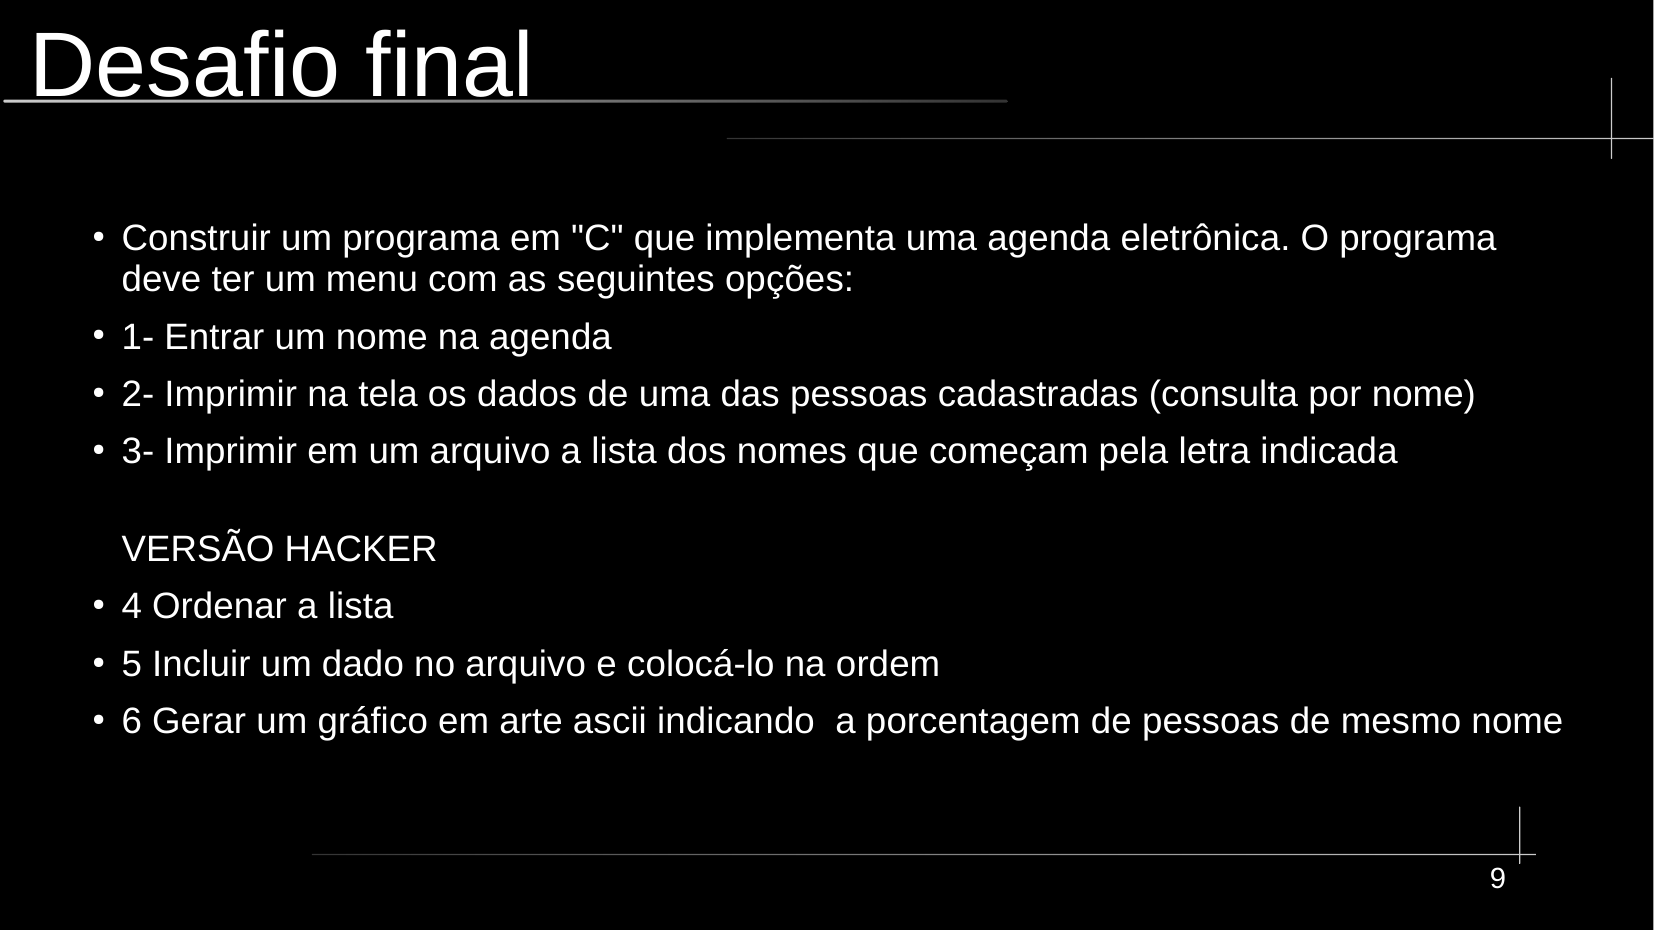

# Desafio final
Construir um programa em "C" que implementa uma agenda eletrônica. O programa deve ter um menu com as seguintes opções:
1- Entrar um nome na agenda
2- Imprimir na tela os dados de uma das pessoas cadastradas (consulta por nome)
3- Imprimir em um arquivo a lista dos nomes que começam pela letra indicada
VERSÃO HACKER
4 Ordenar a lista
5 Incluir um dado no arquivo e colocá-lo na ordem
6 Gerar um gráfico em arte ascii indicando a porcentagem de pessoas de mesmo nome
9